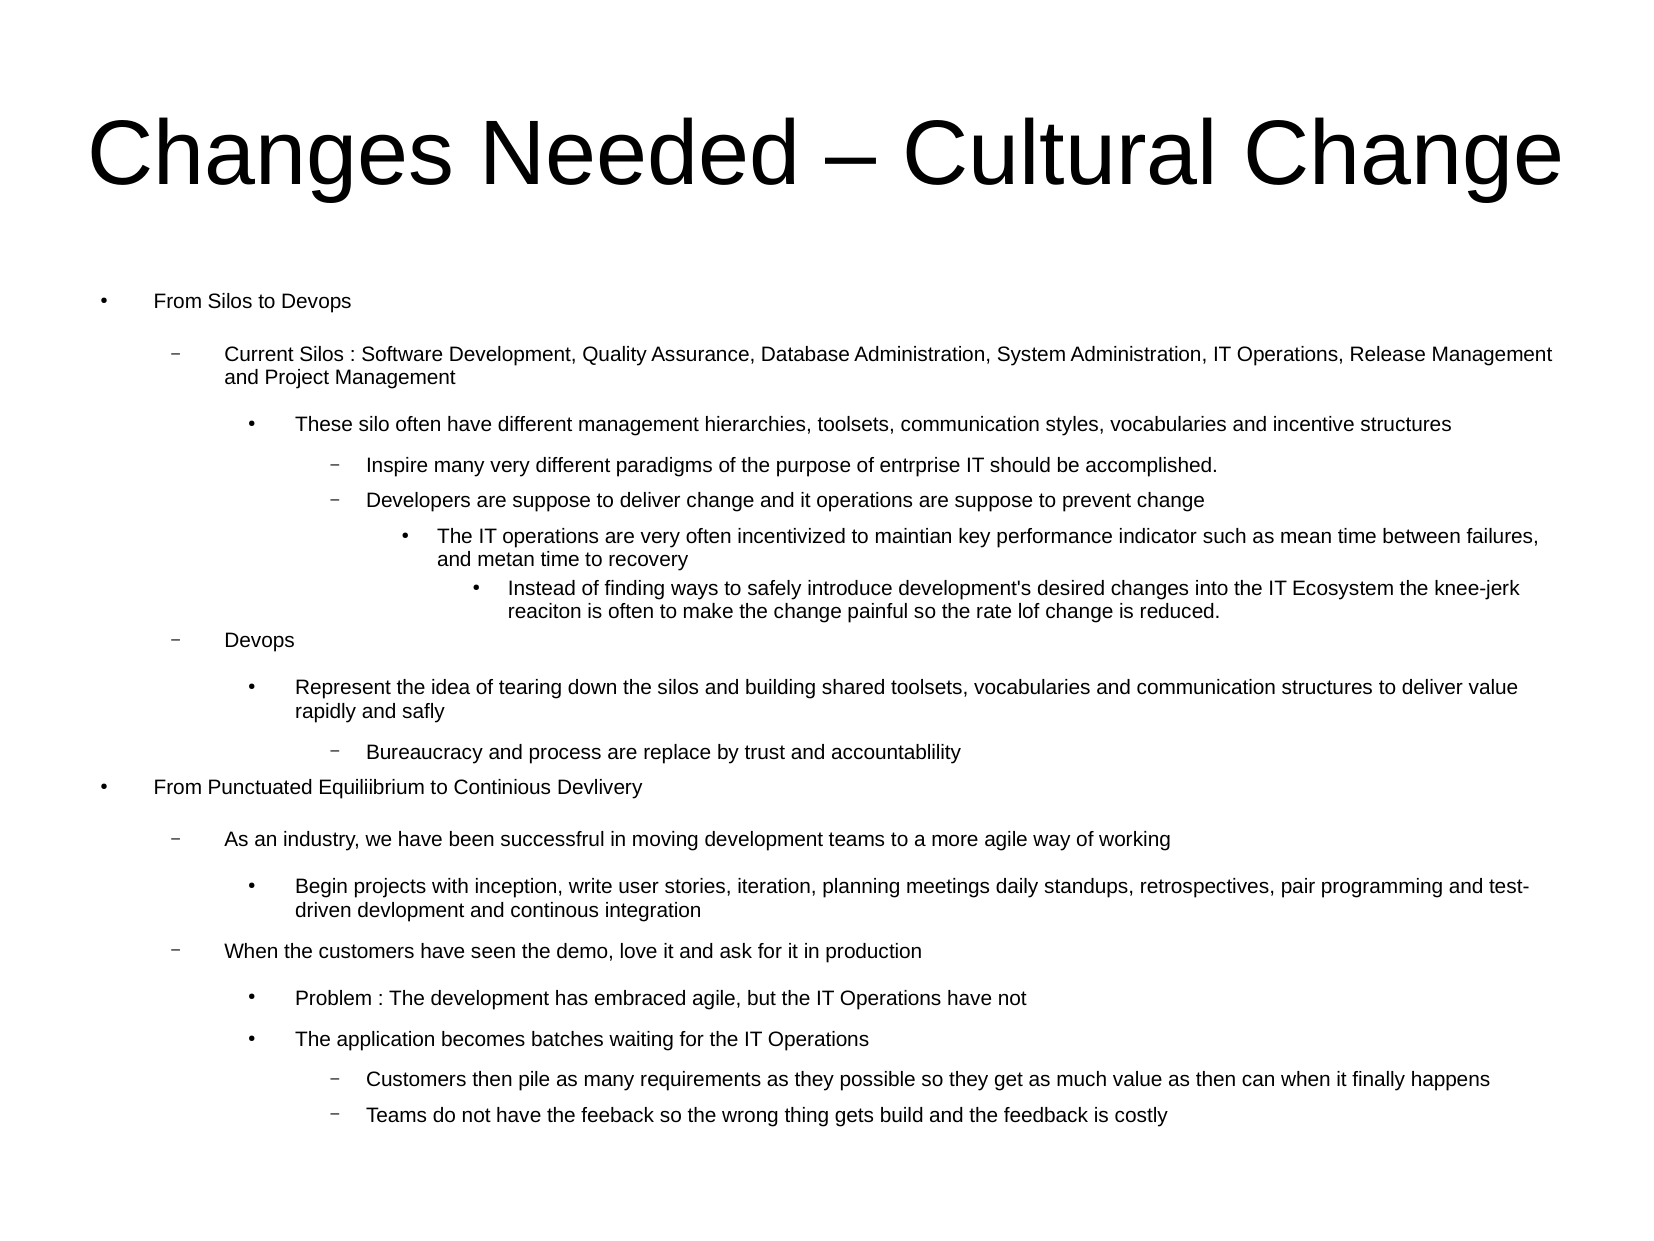

# Changes Needed – Cultural Change
From Silos to Devops
Current Silos : Software Development, Quality Assurance, Database Administration, System Administration, IT Operations, Release Management and Project Management
These silo often have different management hierarchies, toolsets, communication styles, vocabularies and incentive structures
Inspire many very different paradigms of the purpose of entrprise IT should be accomplished.
Developers are suppose to deliver change and it operations are suppose to prevent change
The IT operations are very often incentivized to maintian key performance indicator such as mean time between failures, and metan time to recovery
Instead of finding ways to safely introduce development's desired changes into the IT Ecosystem the knee-jerk reaciton is often to make the change painful so the rate lof change is reduced.
Devops
Represent the idea of tearing down the silos and building shared toolsets, vocabularies and communication structures to deliver value rapidly and safly
Bureaucracy and process are replace by trust and accountablility
From Punctuated Equiliibrium to Continious Devlivery
As an industry, we have been successfrul in moving development teams to a more agile way of working
Begin projects with inception, write user stories, iteration, planning meetings daily standups, retrospectives, pair programming and test-driven devlopment and continous integration
When the customers have seen the demo, love it and ask for it in production
Problem : The development has embraced agile, but the IT Operations have not
The application becomes batches waiting for the IT Operations
Customers then pile as many requirements as they possible so they get as much value as then can when it finally happens
Teams do not have the feeback so the wrong thing gets build and the feedback is costly